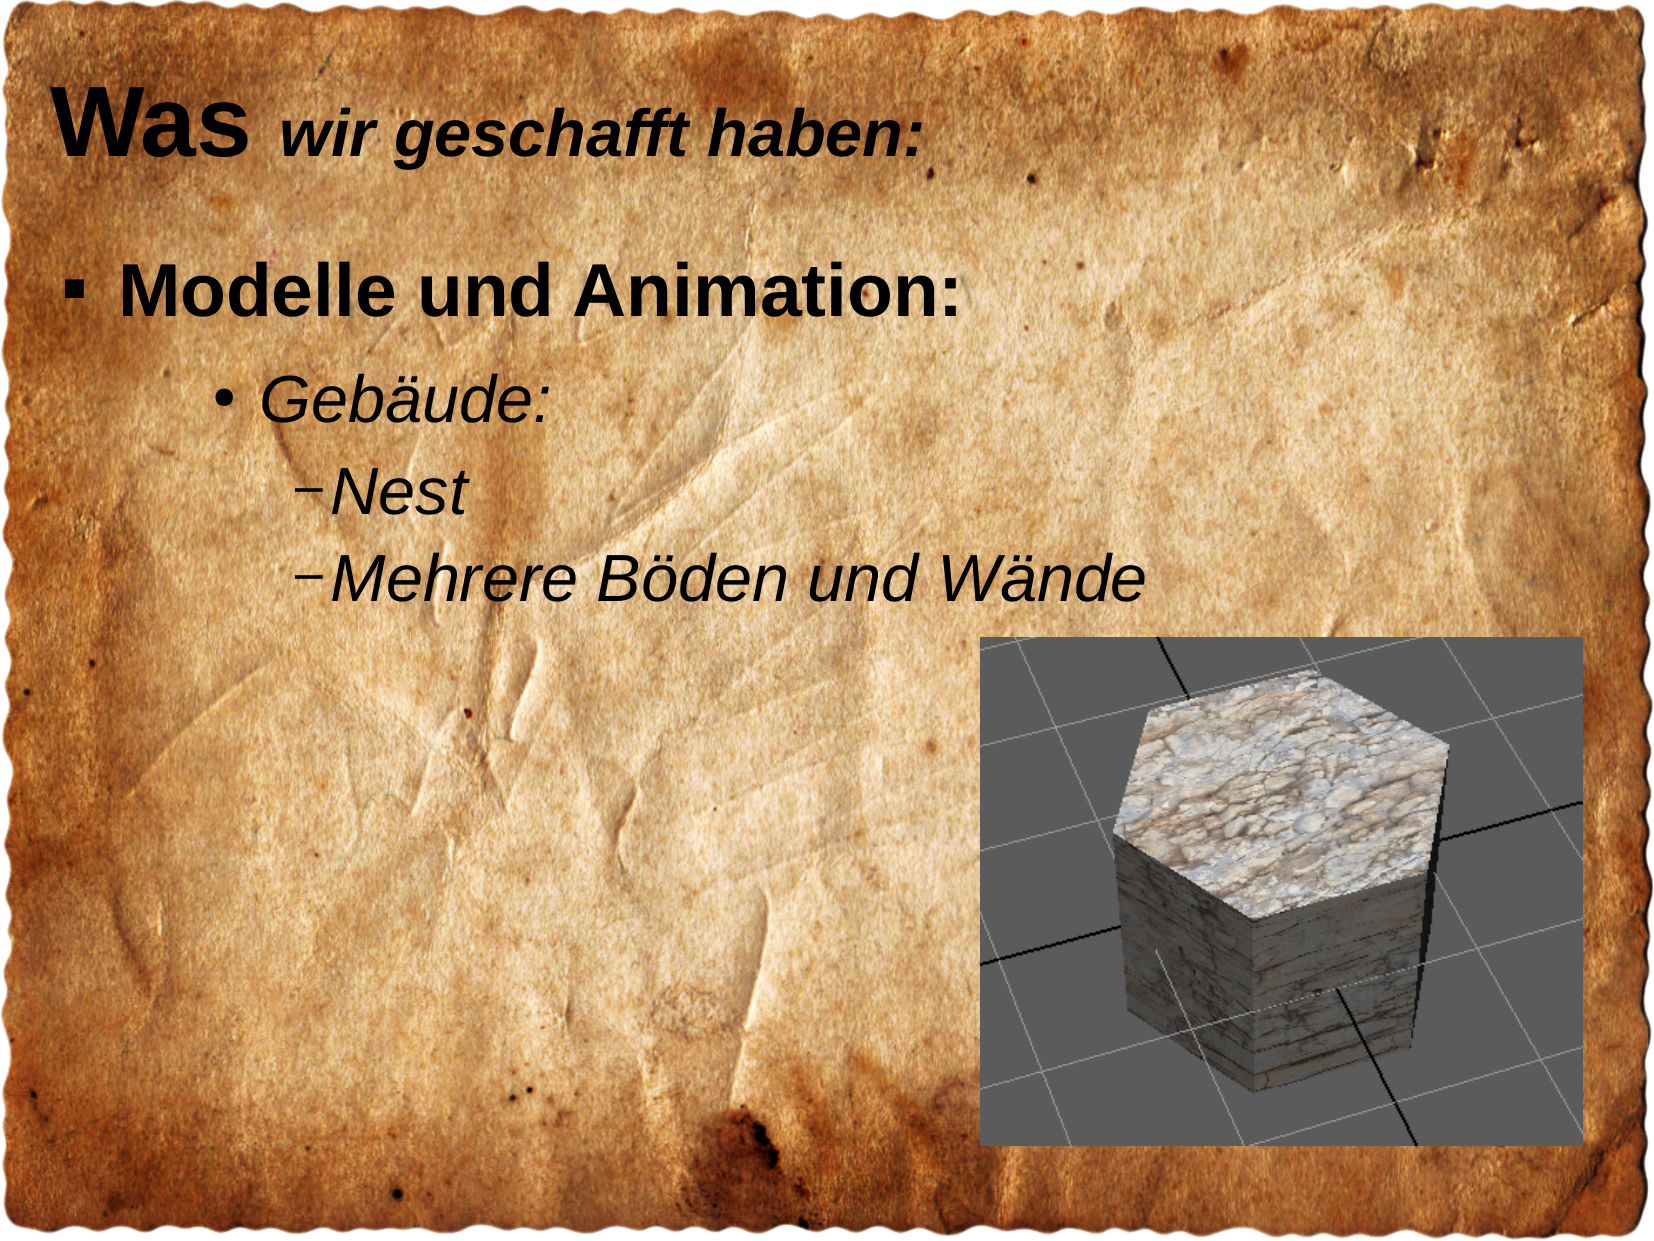

Was wir geschafft haben:
# Modelle und Animation:
Gebäude:
Nest
Mehrere Böden und Wände